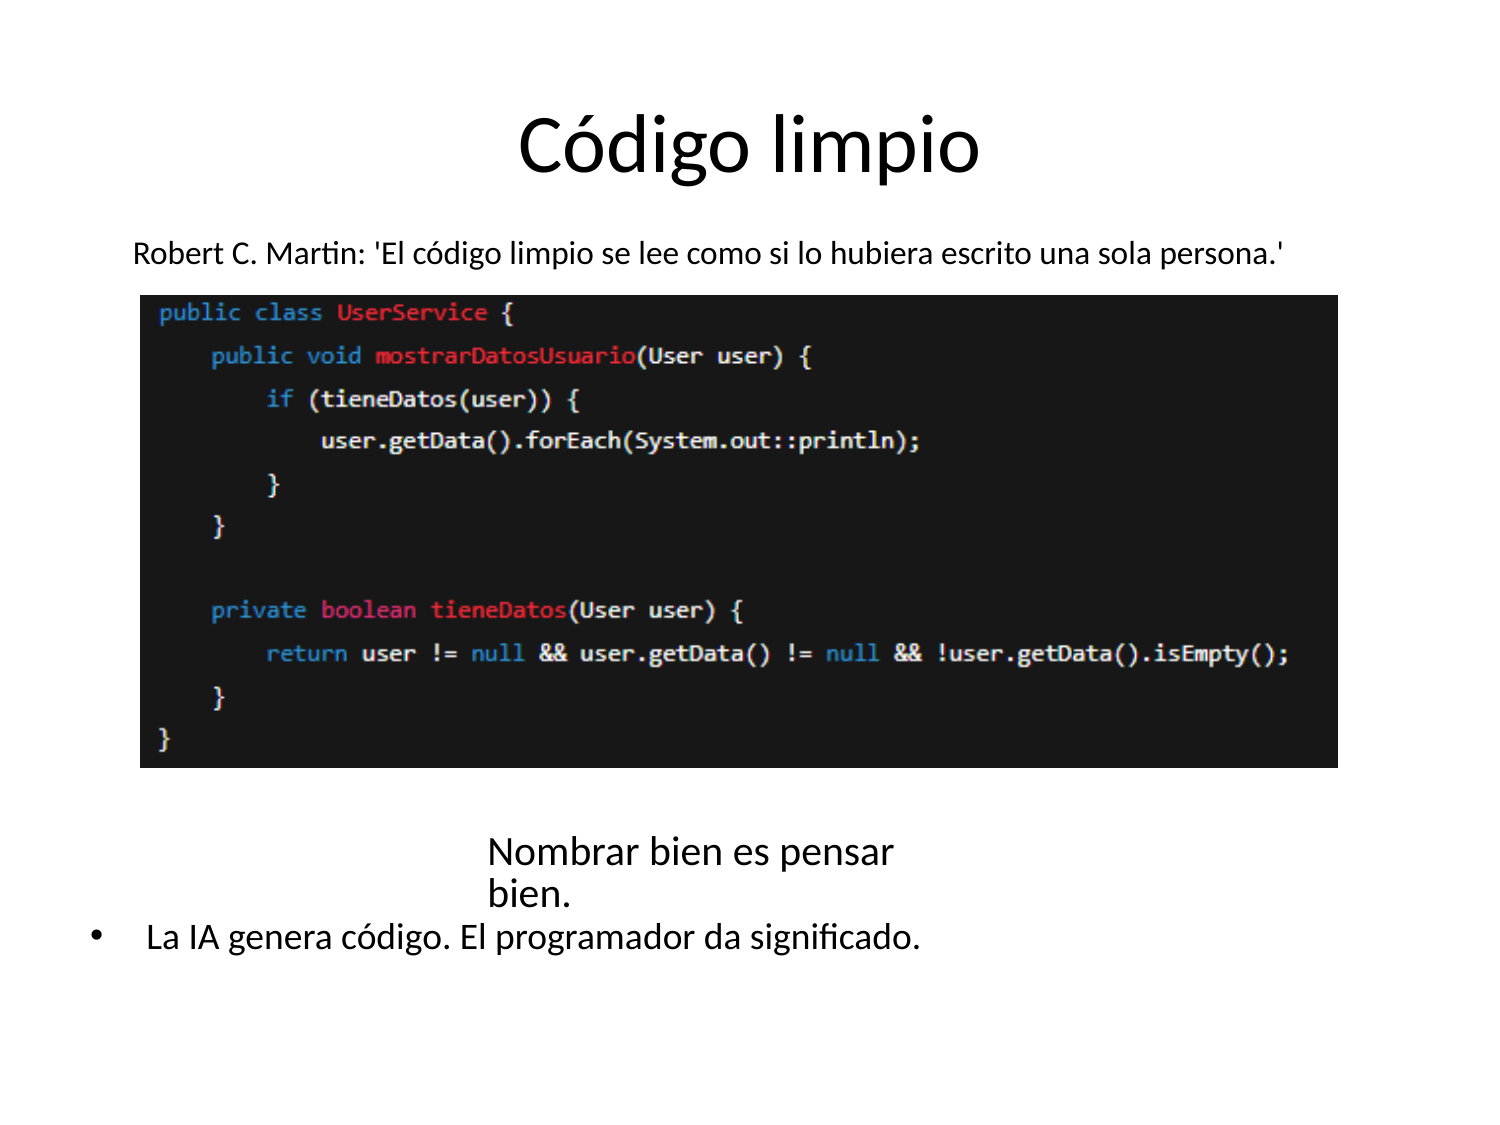

# Código limpio
Robert C. Martin: 'El código limpio se lee como si lo hubiera escrito una sola persona.'
La IA genera código. El programador da significado.
Nombrar bien es pensar bien.